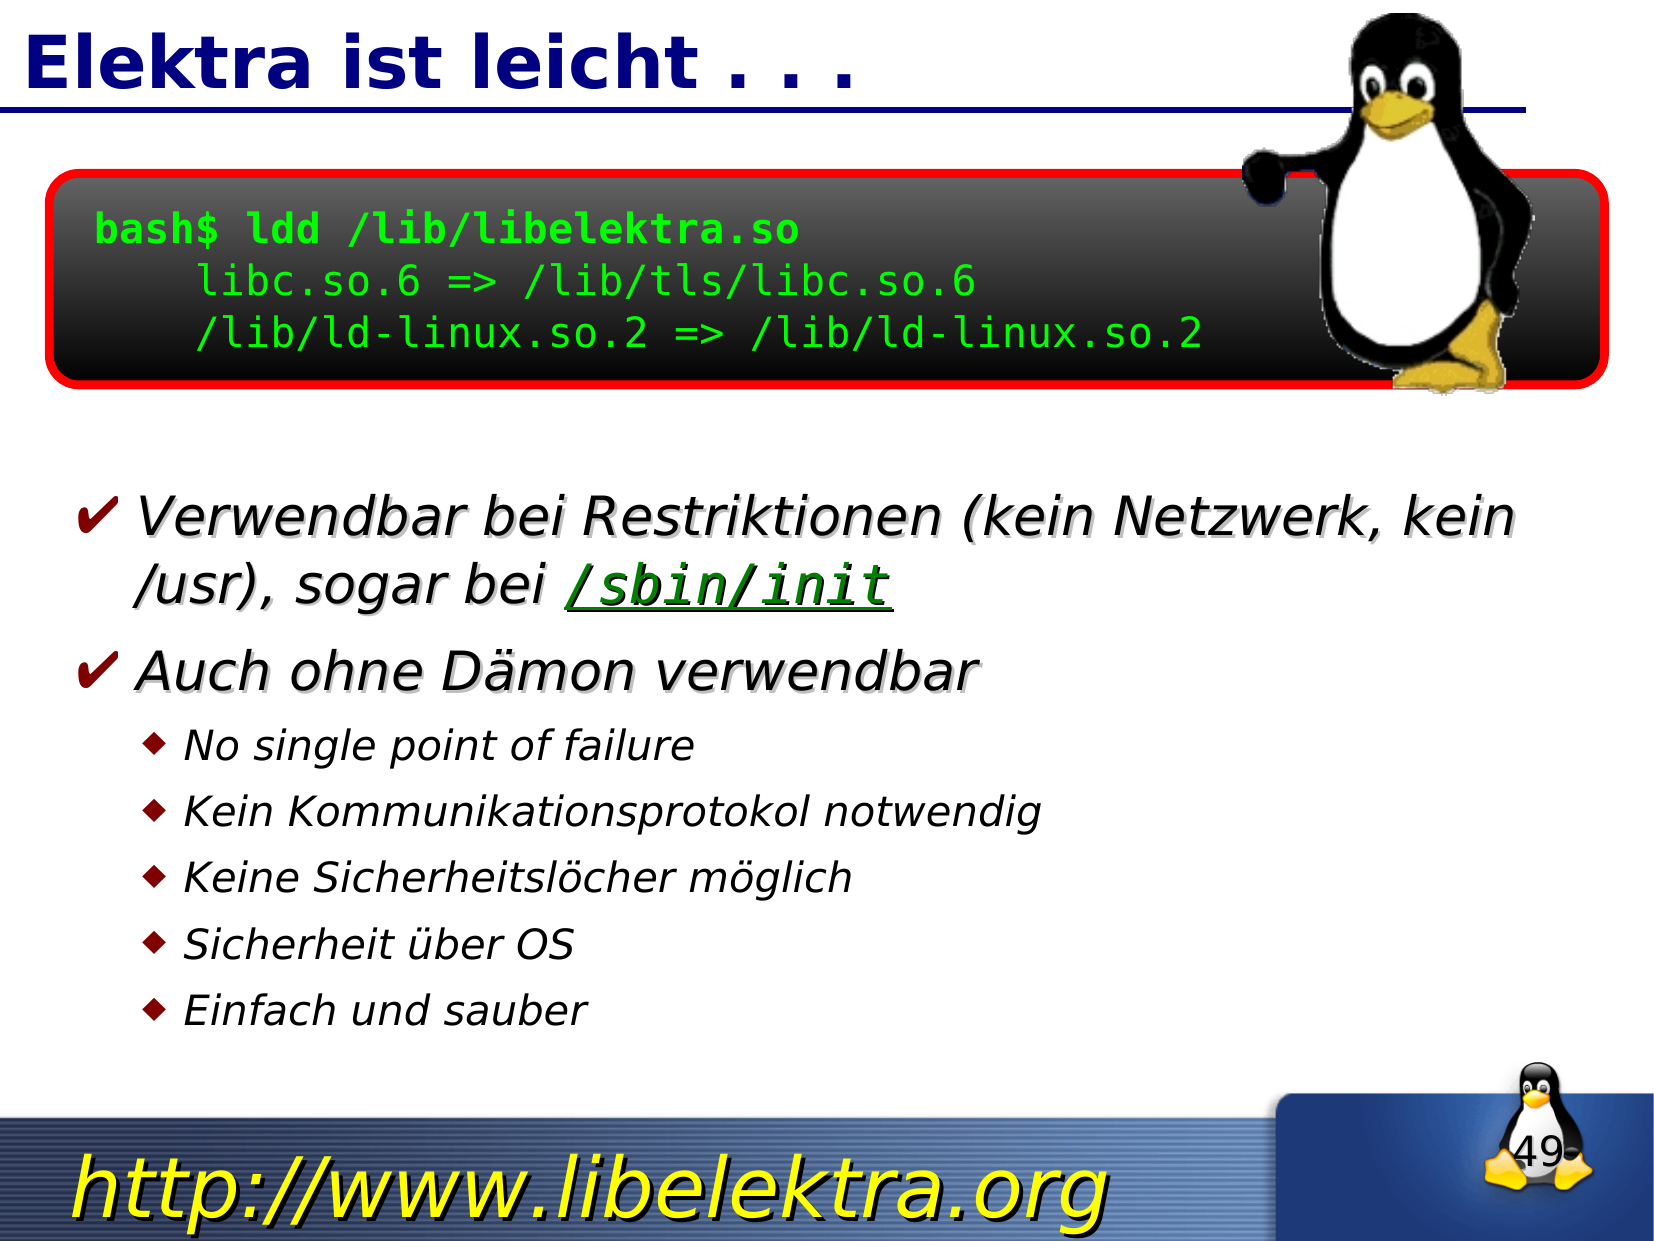

Elektra ist leicht . . .
bash$ ldd /lib/libelektra.so
 libc.so.6 => /lib/tls/libc.so.6
 /lib/ld-linux.so.2 => /lib/ld-linux.so.2
# Verwendbar bei Restriktionen (kein Netzwerk, kein /usr), sogar bei /sbin/init
Auch ohne Dämon verwendbar
No single point of failure
Kein Kommunikationsprotokol notwendig
Keine Sicherheitslöcher möglich
Sicherheit über OS
Einfach und sauber